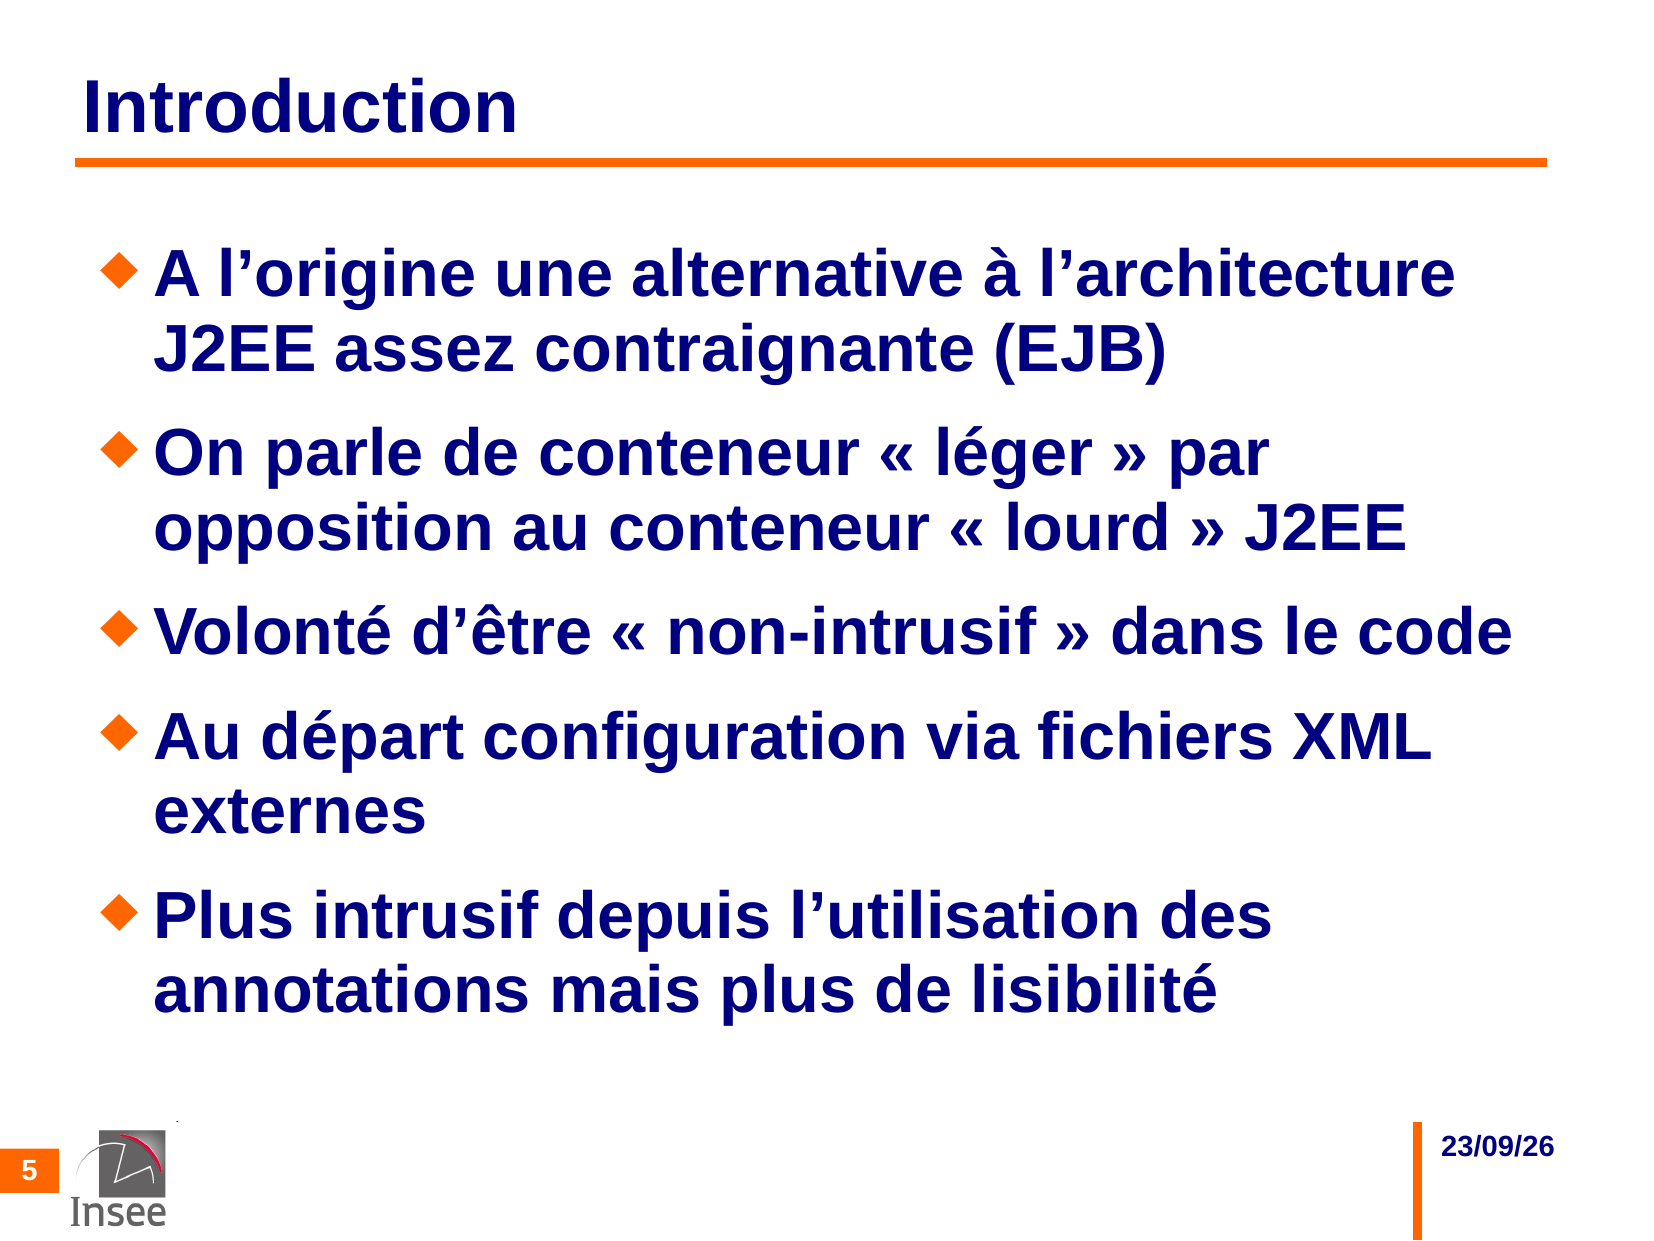

# Introduction
A l’origine une alternative à l’architecture J2EE assez contraignante (EJB)
On parle de conteneur « léger » par opposition au conteneur « lourd » J2EE
Volonté d’être « non-intrusif » dans le code
Au départ configuration via fichiers XML externes
Plus intrusif depuis l’utilisation des annotations mais plus de lisibilité
5